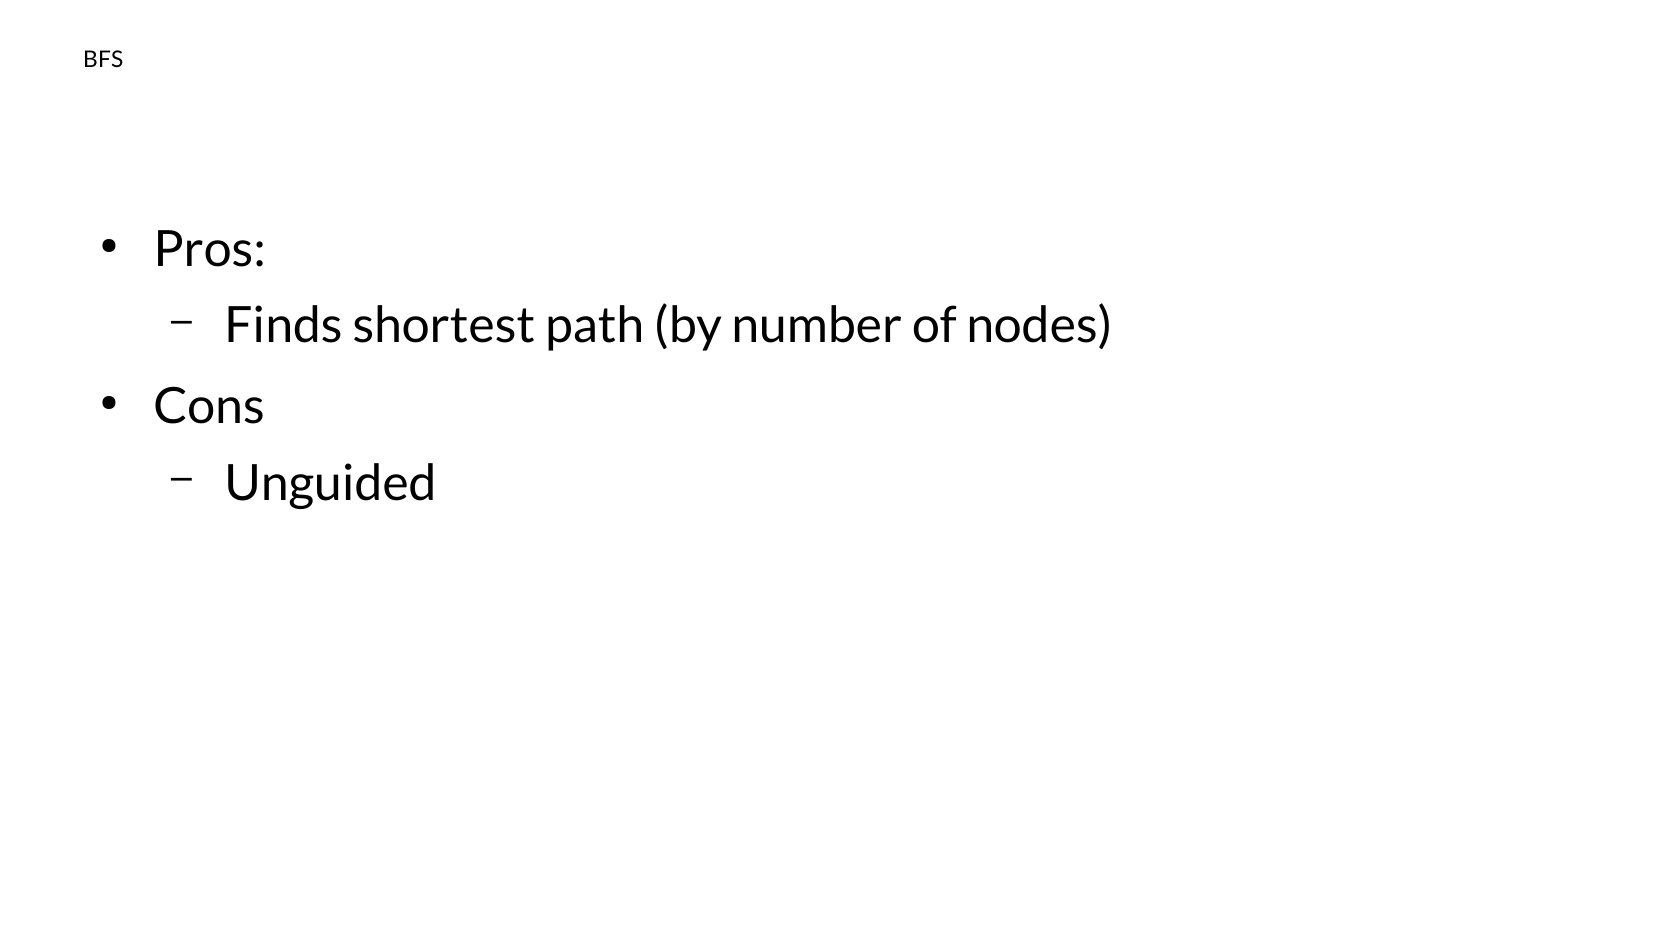

# BFS
Pros:
Finds shortest path (by number of nodes)
Cons
Unguided